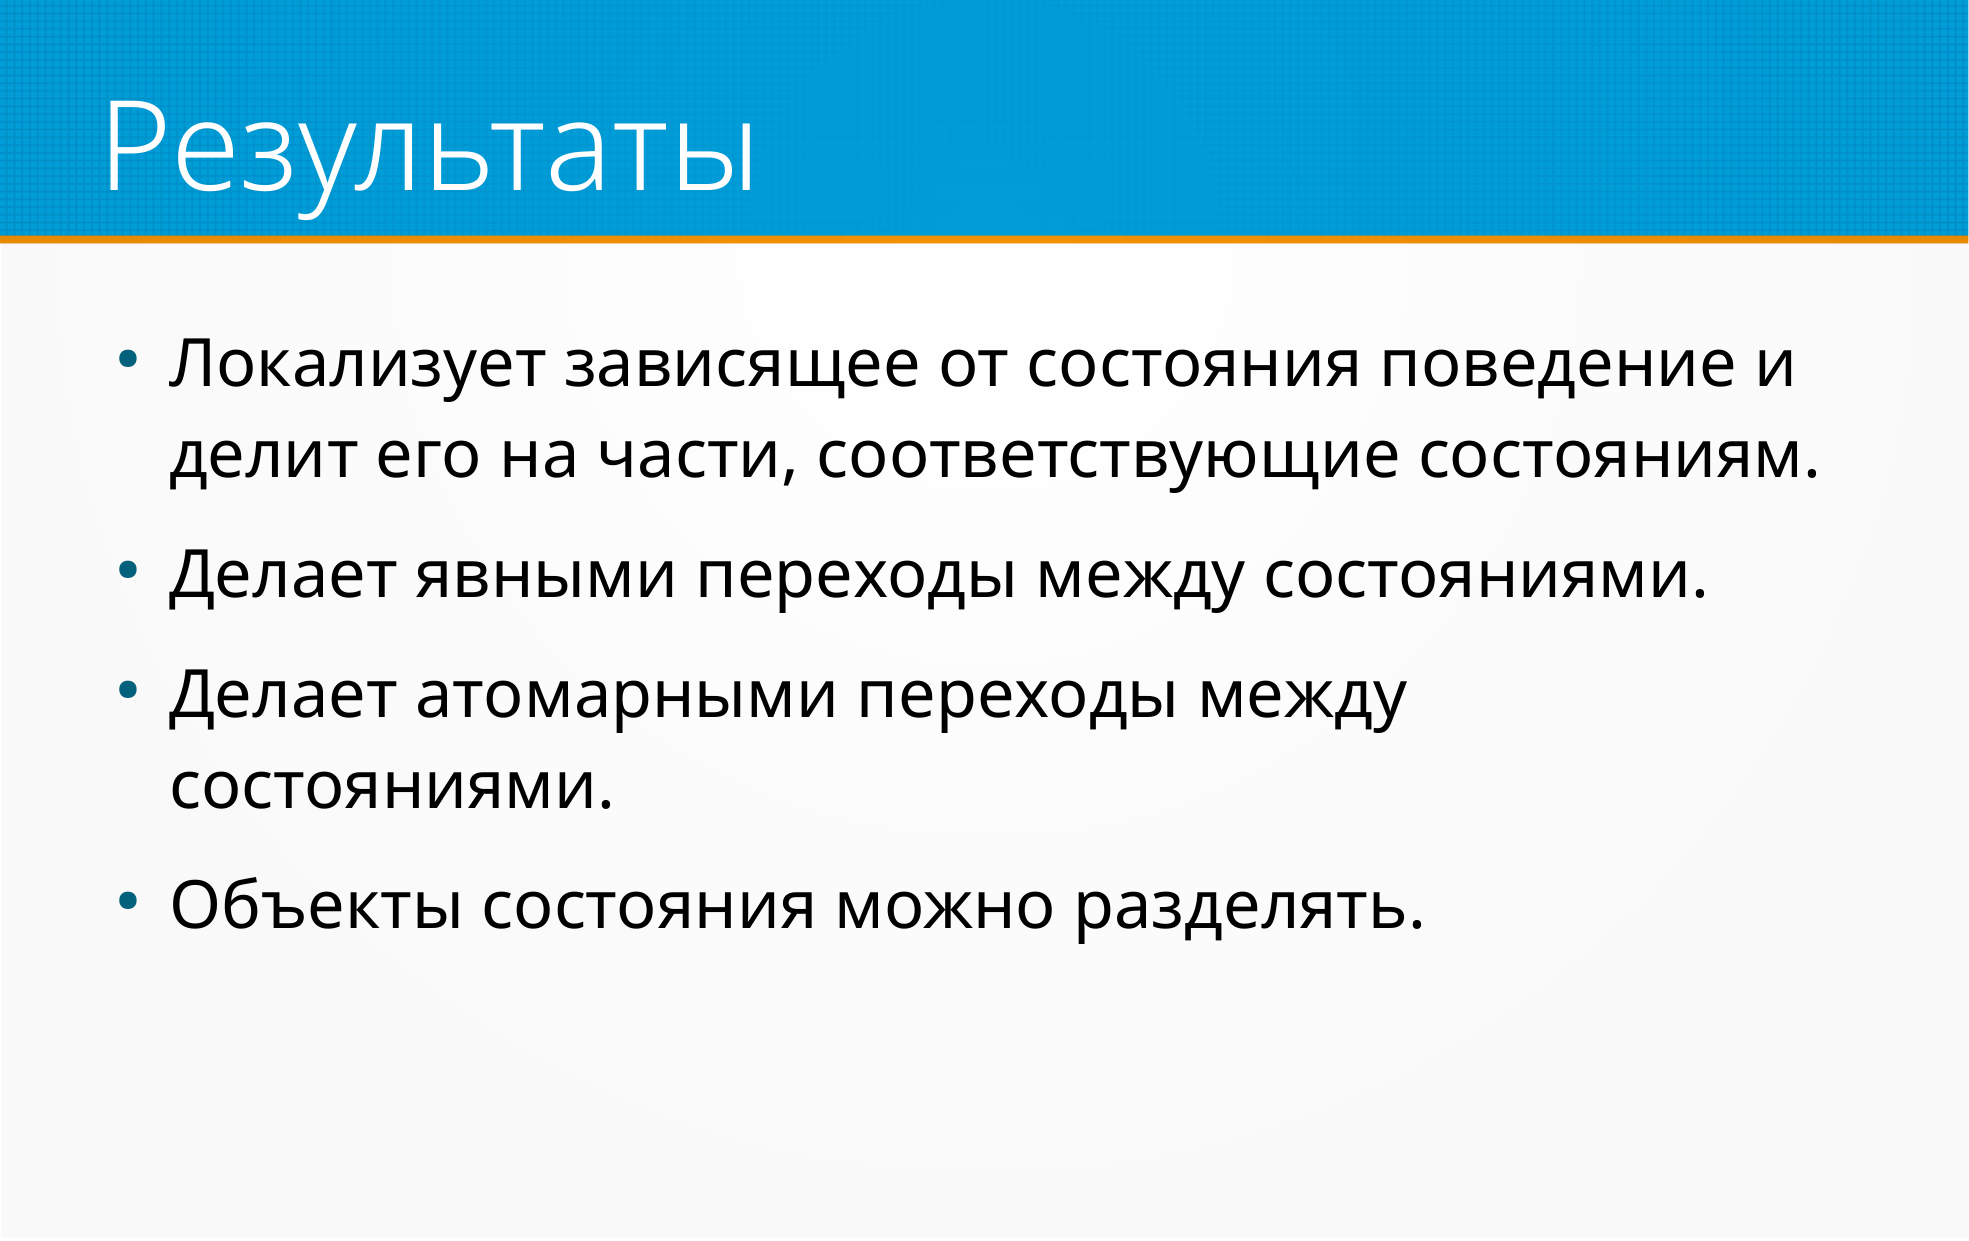

# Результаты
Локализует зависящее от состояния поведение и делит его на части, соответствующие состояниям.
Делает явными переходы между состояниями.
Делает атомарными переходы между состояниями.
Объекты состояния можно разделять.